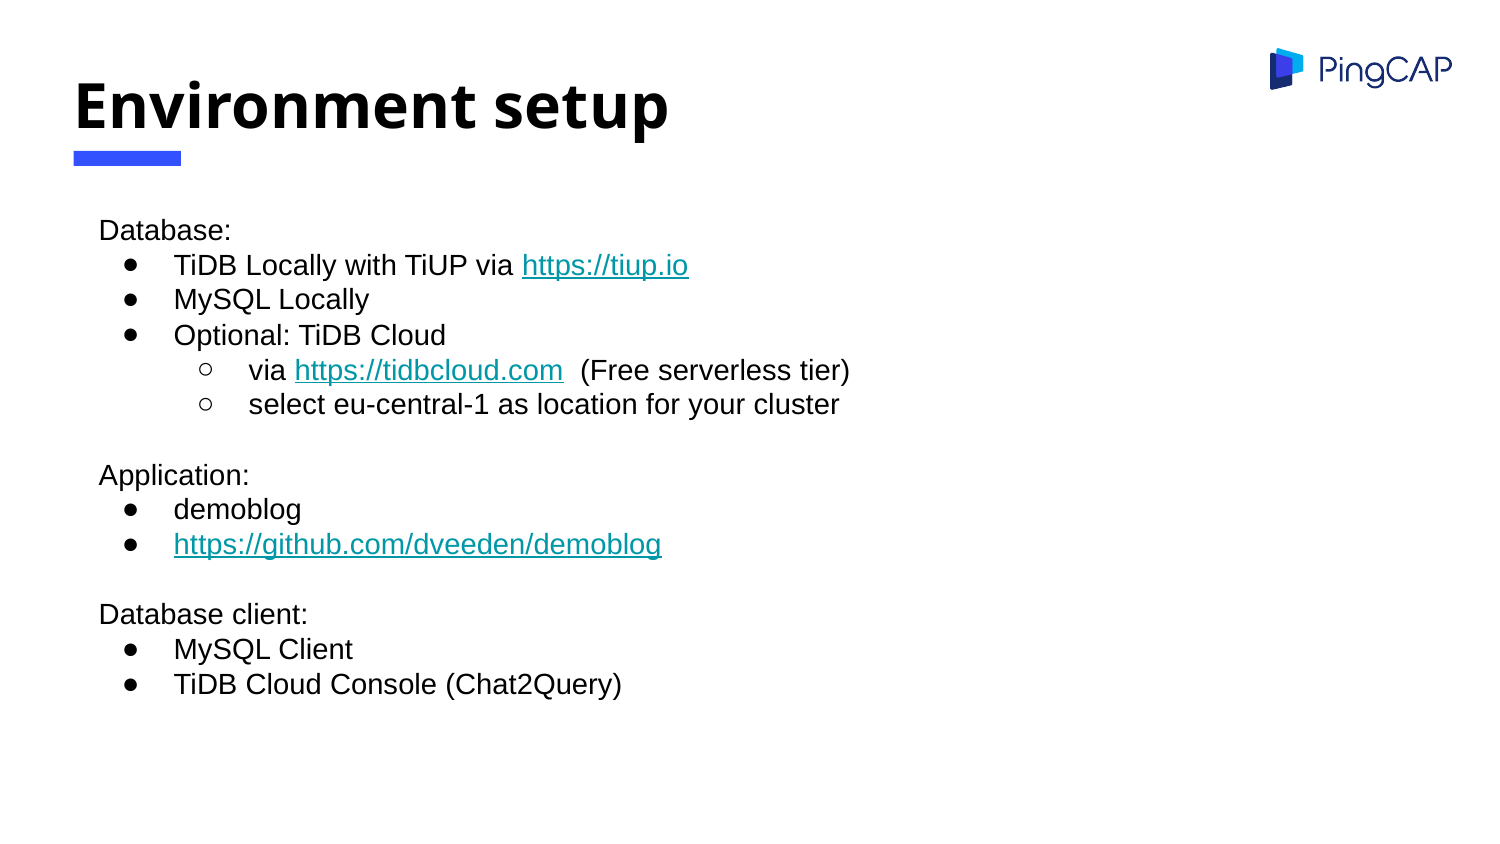

Environment setup
Database:
TiDB Locally with TiUP via https://tiup.io
MySQL Locally
Optional: TiDB Cloud
via https://tidbcloud.com (Free serverless tier)
select eu-central-1 as location for your cluster
Application:
demoblog
https://github.com/dveeden/demoblog
Database client:
MySQL Client
TiDB Cloud Console (Chat2Query)